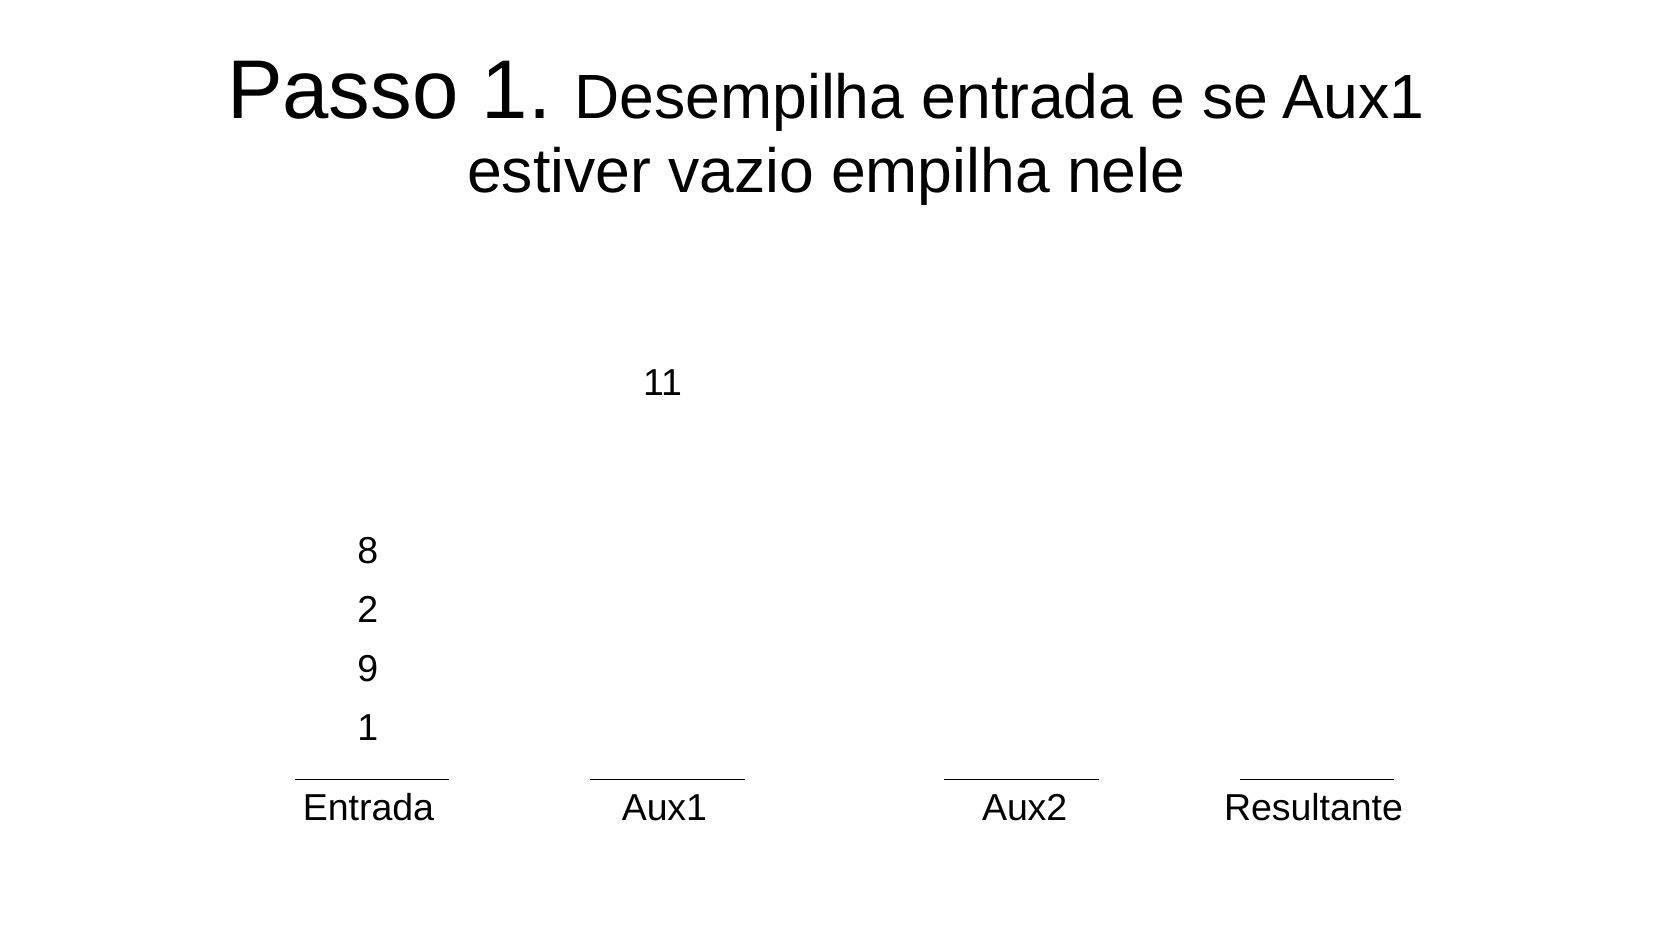

Passo 1. Desempilha entrada e se Aux1 estiver vazio empilha nele
11
8
2
9
1
Entrada
Aux1
Aux2
Resultante